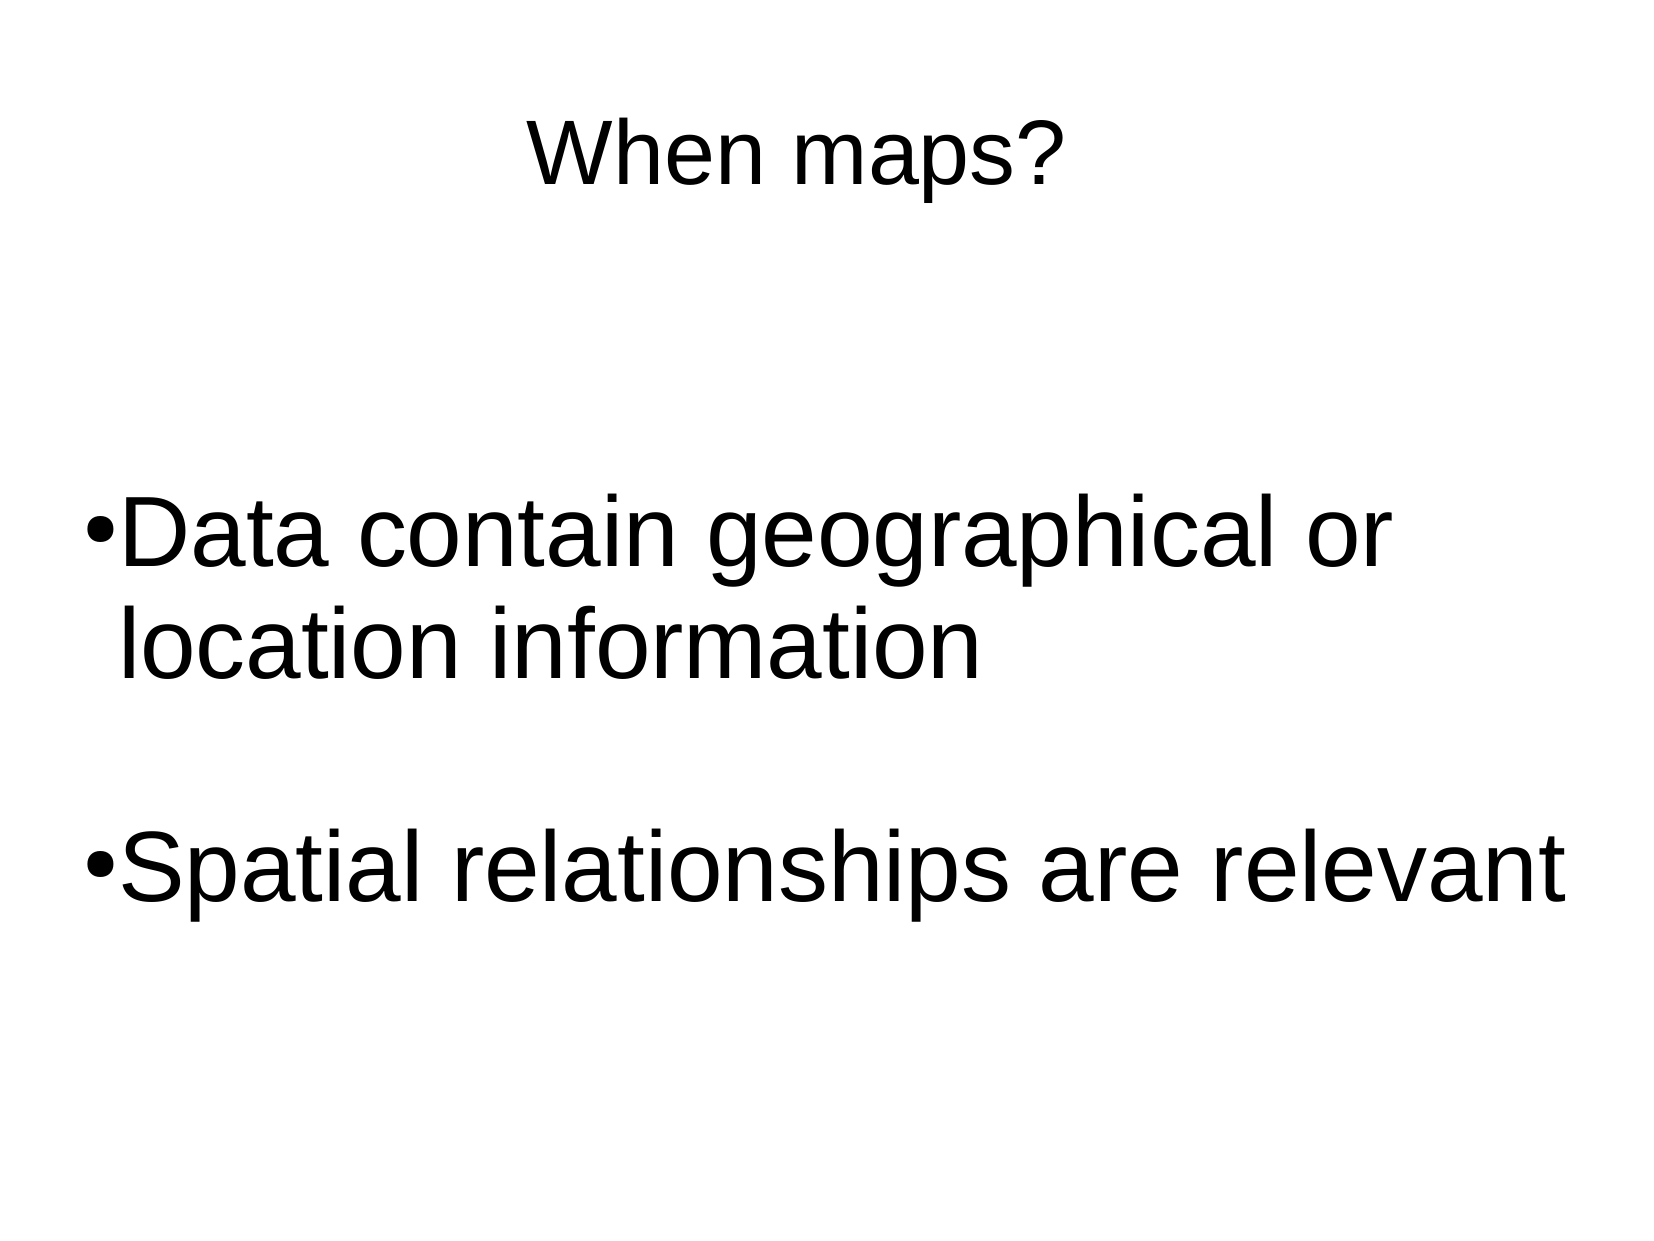

# When maps?
Data contain geographical or location information
Spatial relationships are relevant